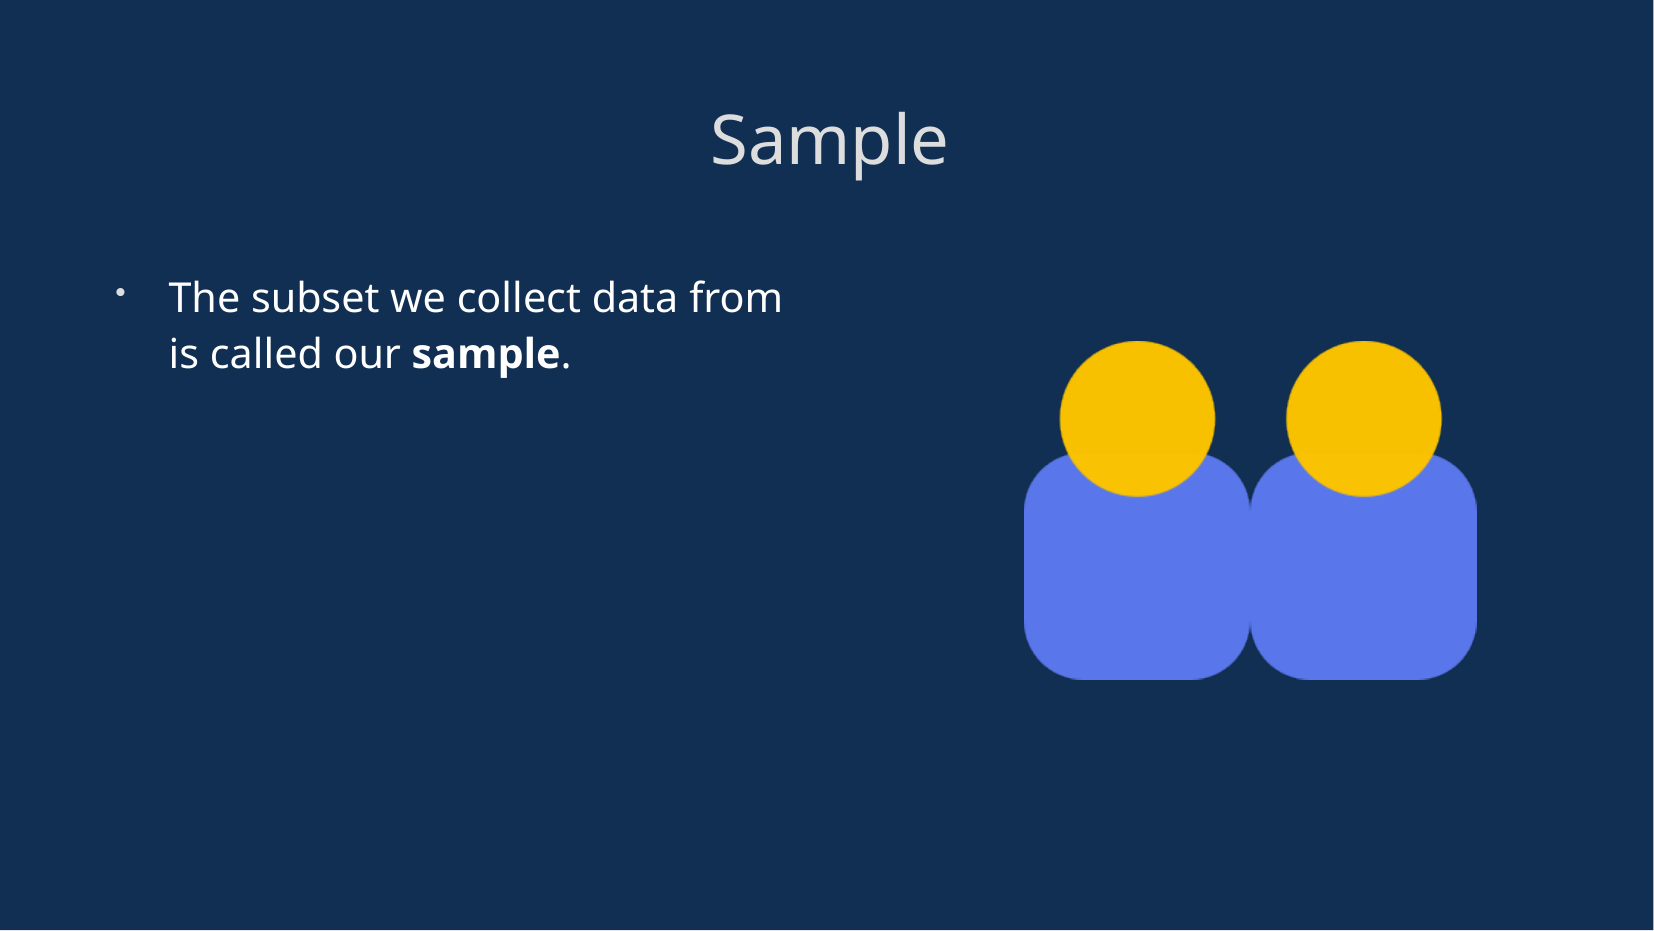

# Sample
The subset we collect data from is called our sample.